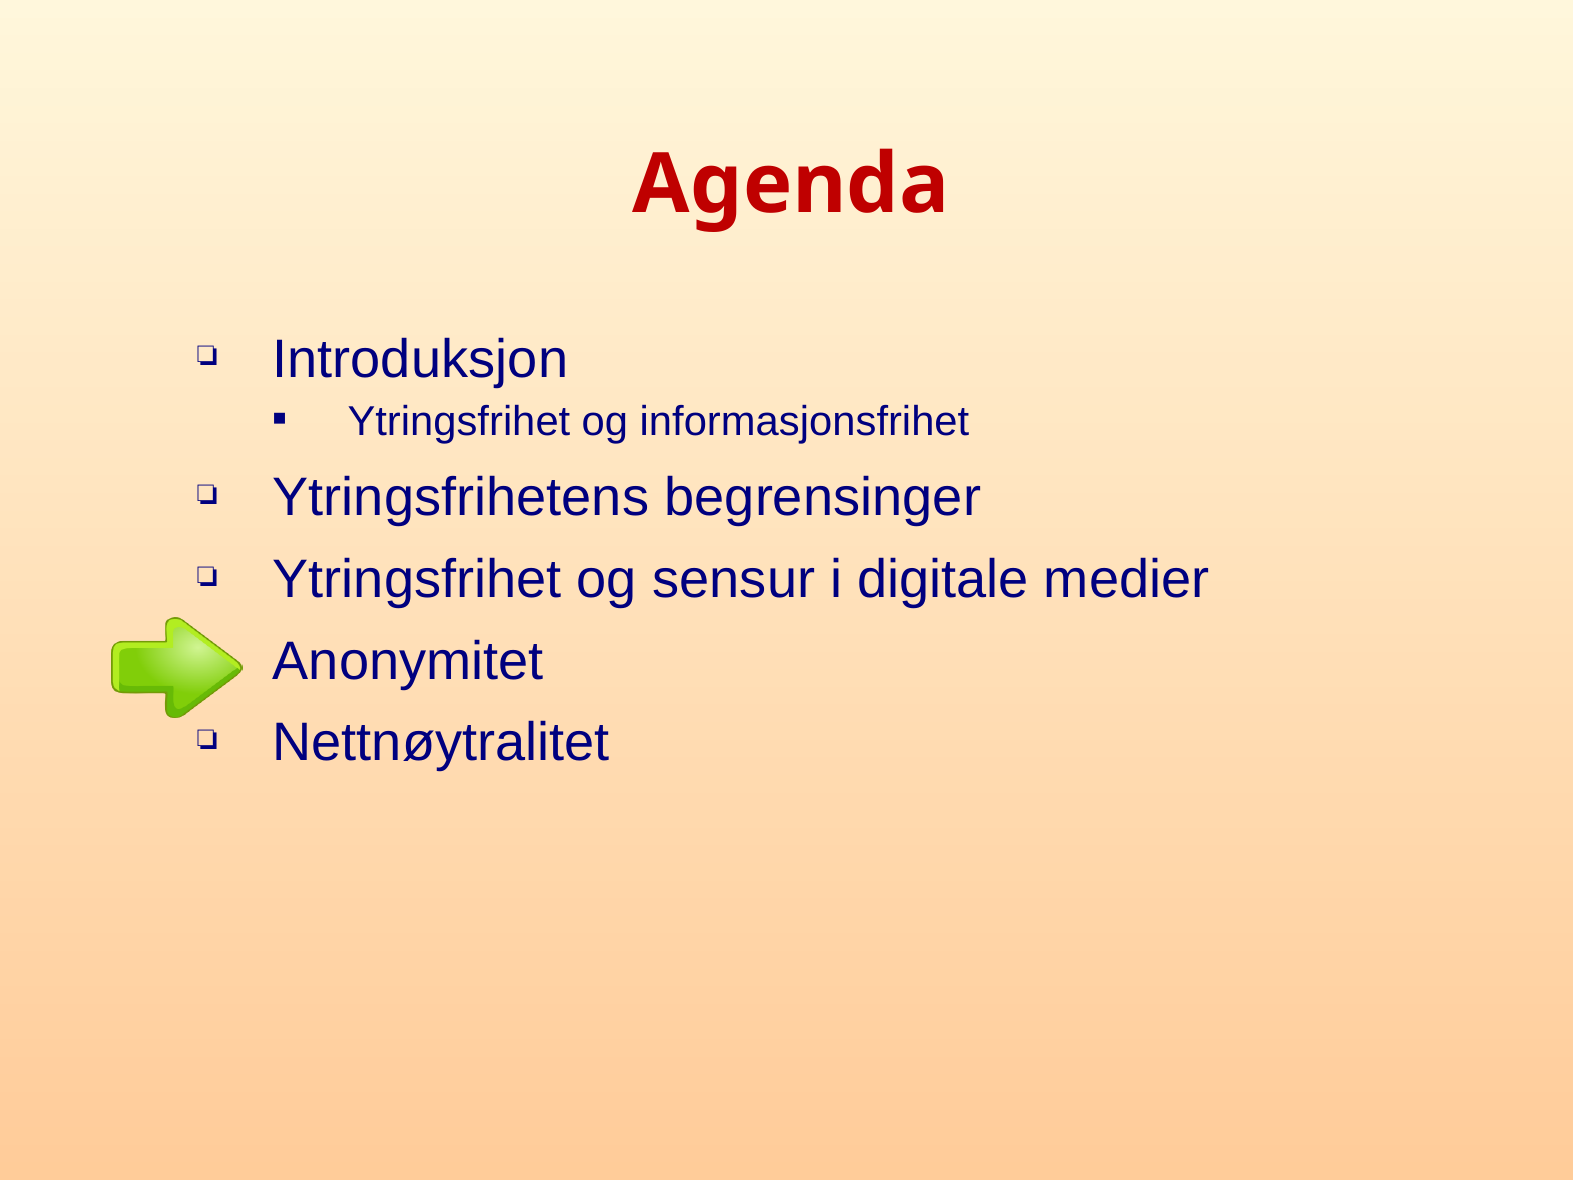

# Agenda
Introduksjon
Ytringsfrihet og informasjonsfrihet
Ytringsfrihetens begrensinger
Ytringsfrihet og sensur i digitale medier
Anonymitet
Nettnøytralitet